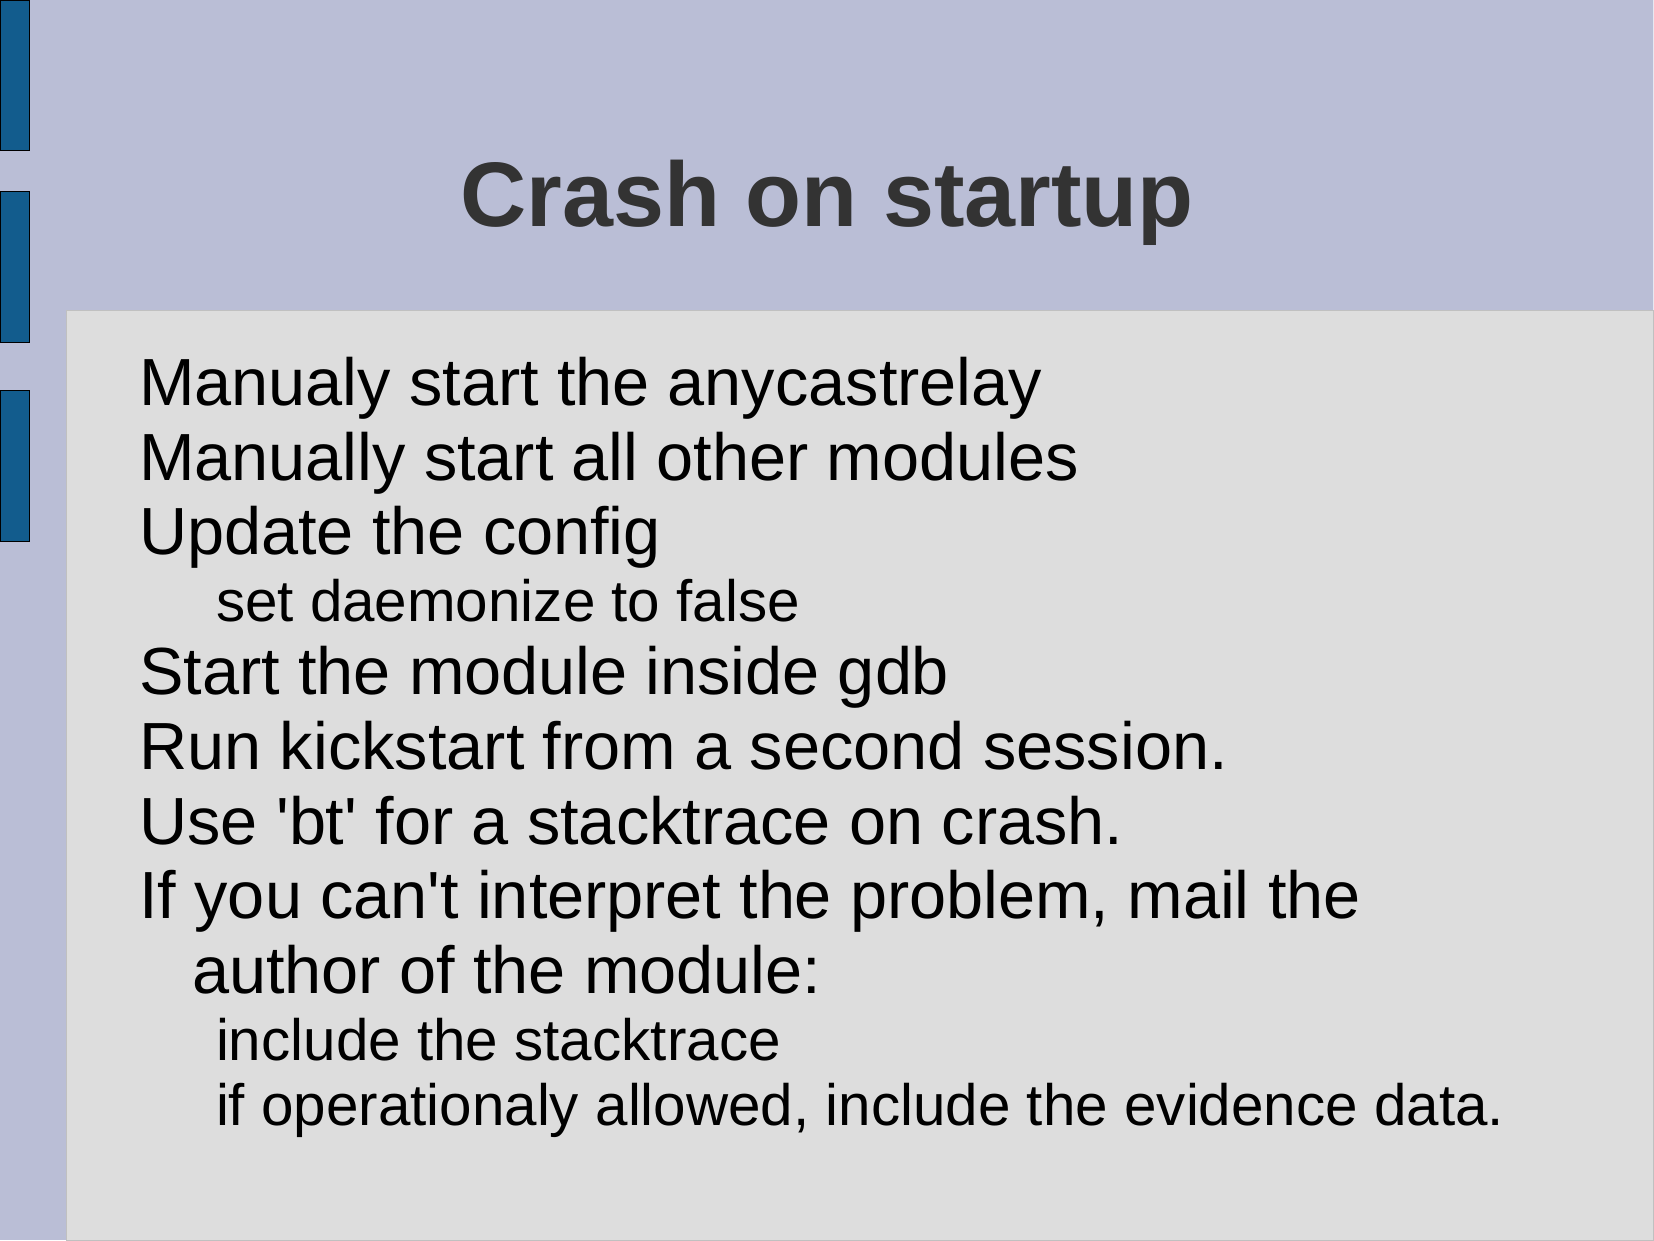

# Crash on startup
Manualy start the anycastrelay
Manually start all other modules
Update the config
set daemonize to false
Start the module inside gdb
Run kickstart from a second session.
Use 'bt' for a stacktrace on crash.
If you can't interpret the problem, mail the author of the module:
include the stacktrace
if operationaly allowed, include the evidence data.